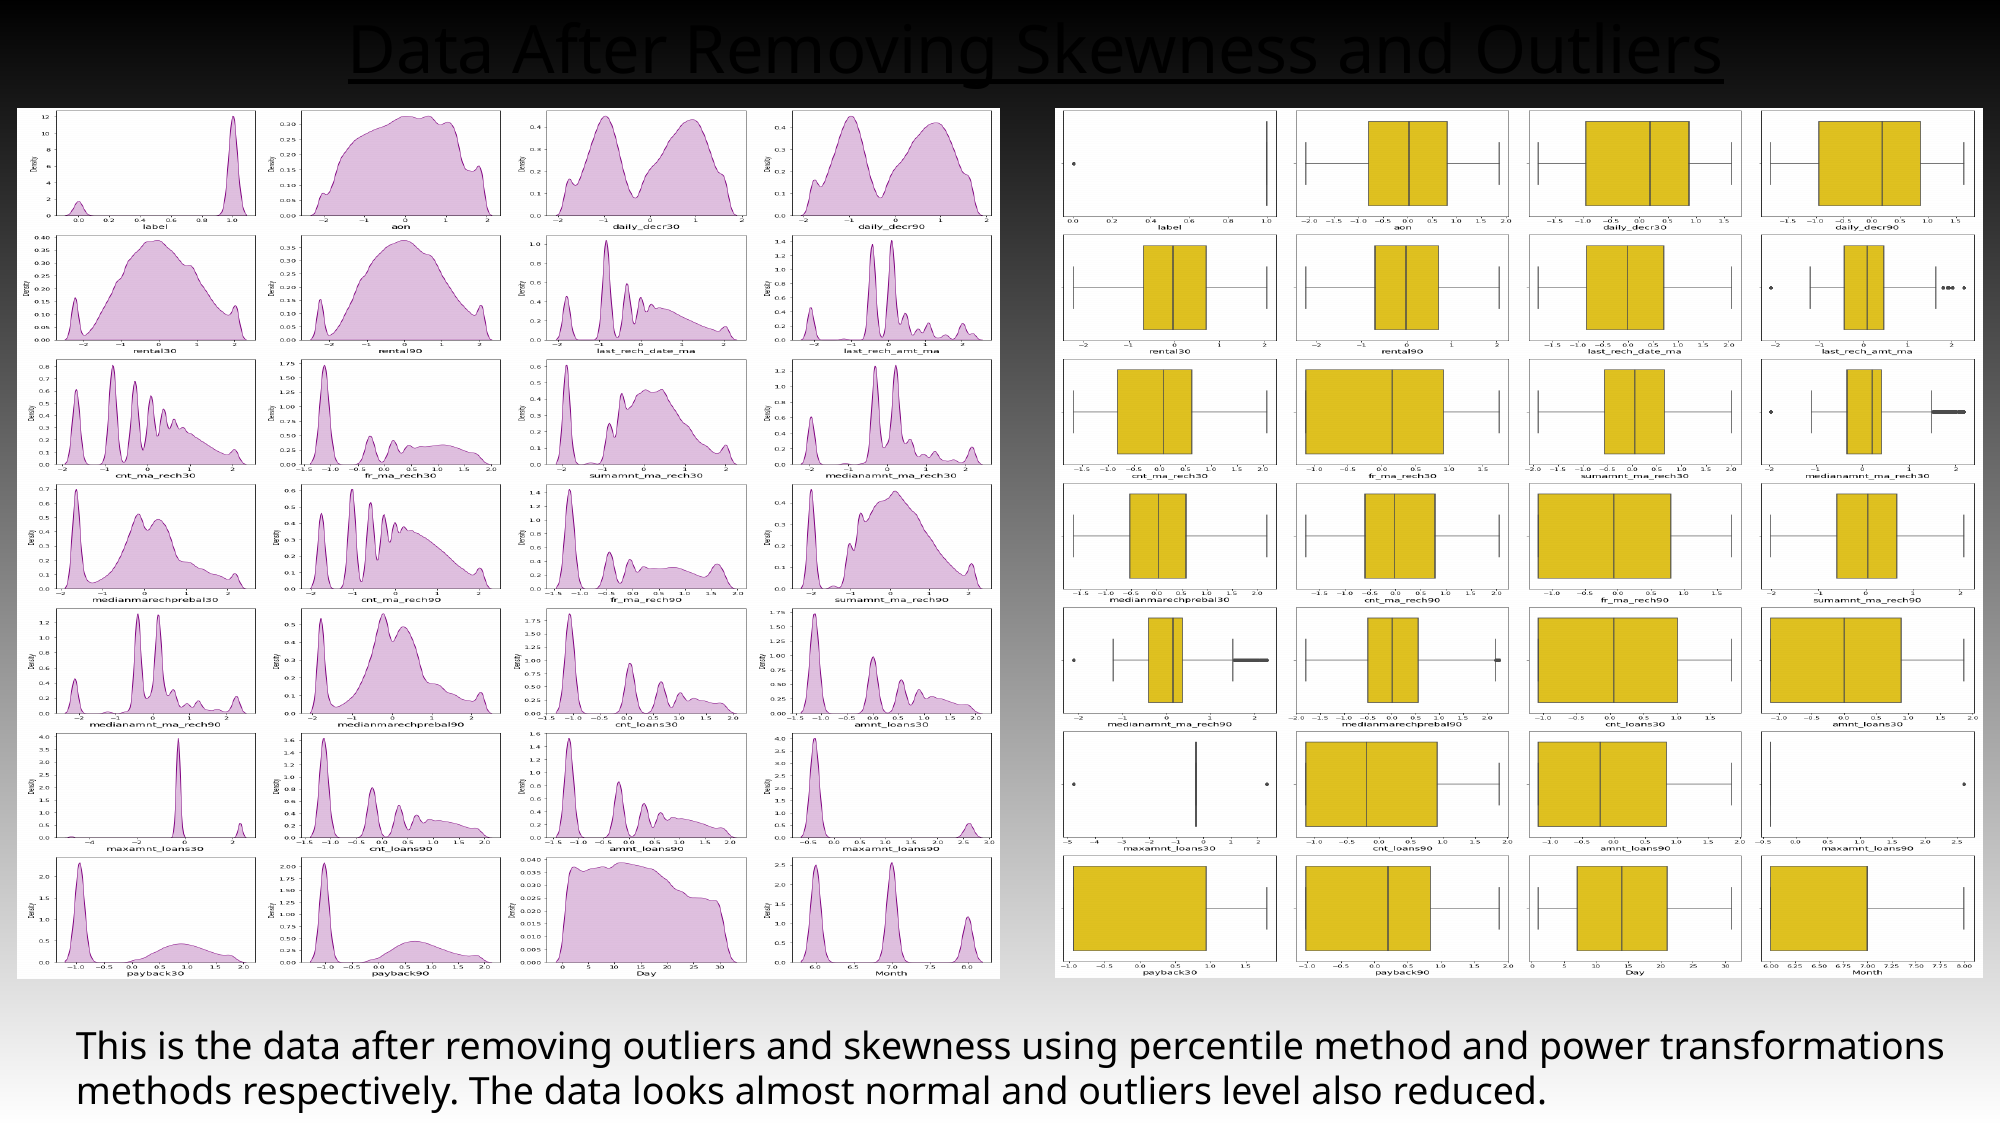

Data After Removing Skewness and Outliers
This is the data after removing outliers and skewness using percentile method and power transformations methods respectively. The data looks almost normal and outliers level also reduced.